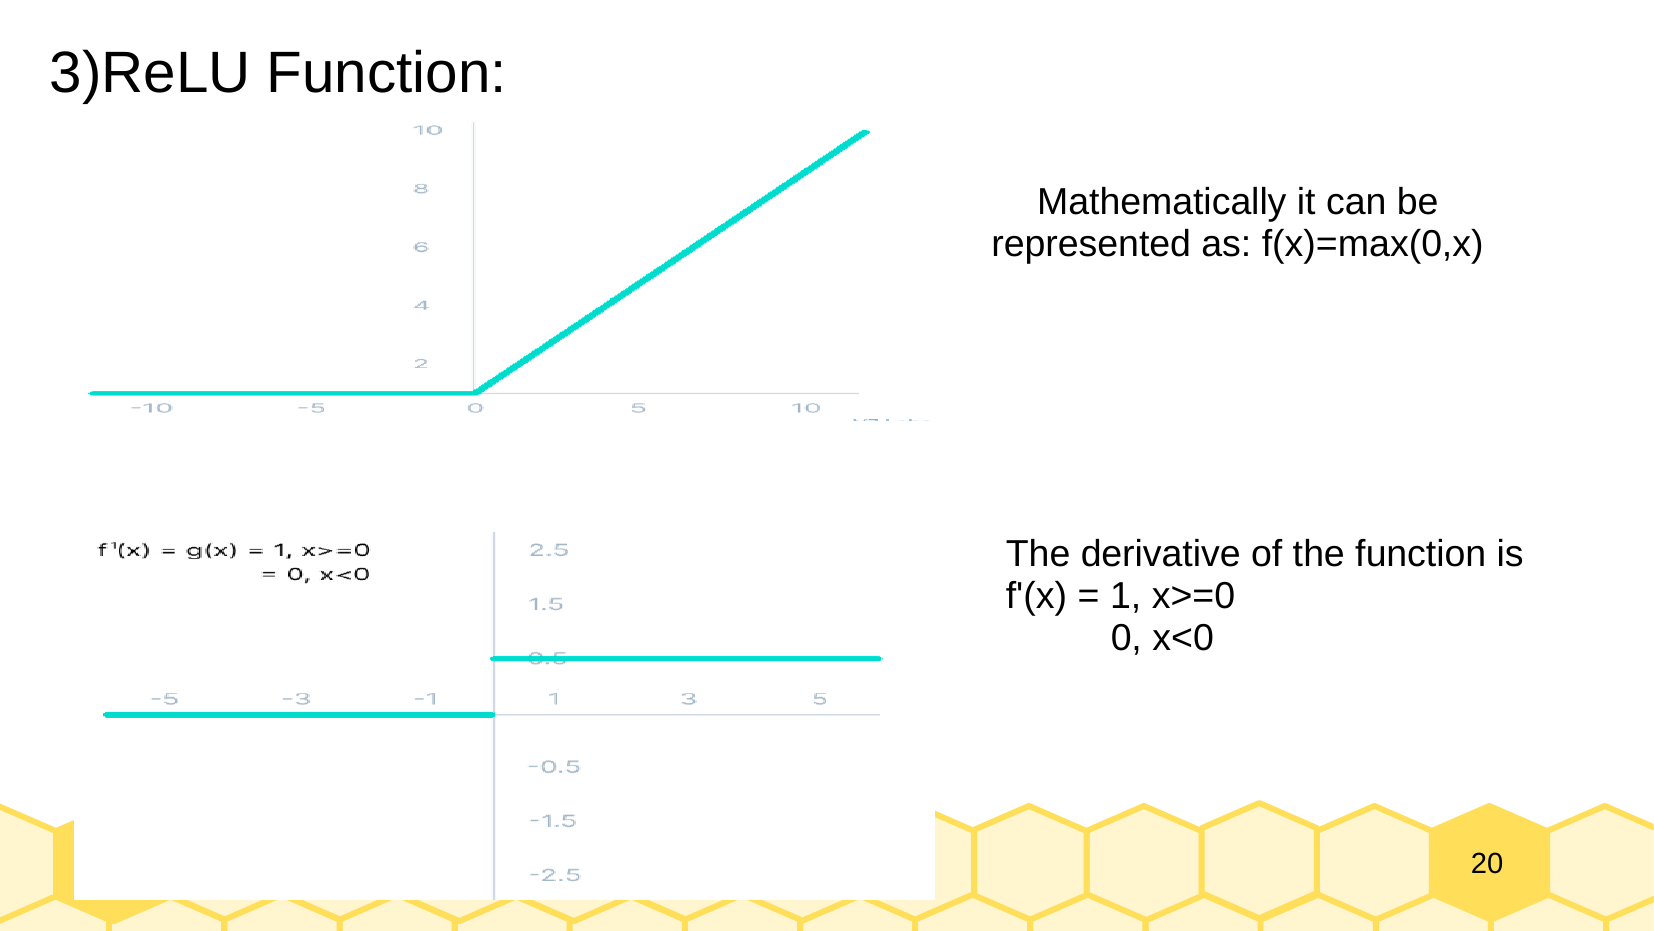

# Mathematically it can be represented as: f(x)=max(0,x)
3)ReLU Function:
The derivative of the function is f'(x) = 1, x>=0
 0, x<0